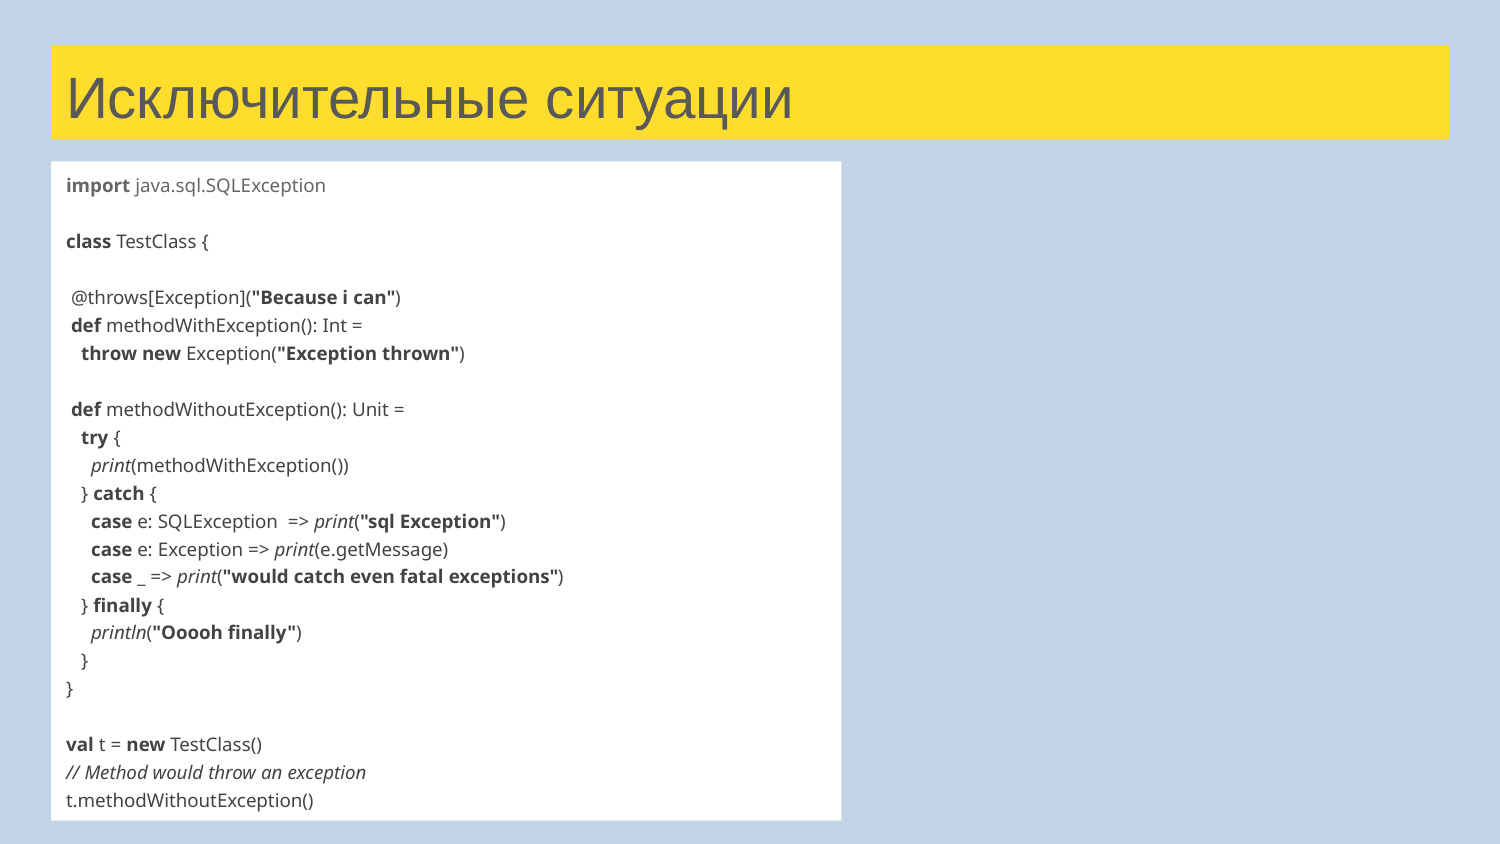

# Исключительные ситуации
import java.sql.SQLException
class TestClass {
 @throws[Exception]("Because i can")
 def methodWithException(): Int =
 throw new Exception("Exception thrown")
 def methodWithoutException(): Unit =
 try {
 print(methodWithException())
 } catch {
 case e: SQLException => print("sql Exception")
 case e: Exception => print(e.getMessage)
 case _ => print("would catch even fatal exceptions")
 } finally {
 println("Ooooh finally")
 }
}
val t = new TestClass()
// Method would throw an exception
t.methodWithoutException()